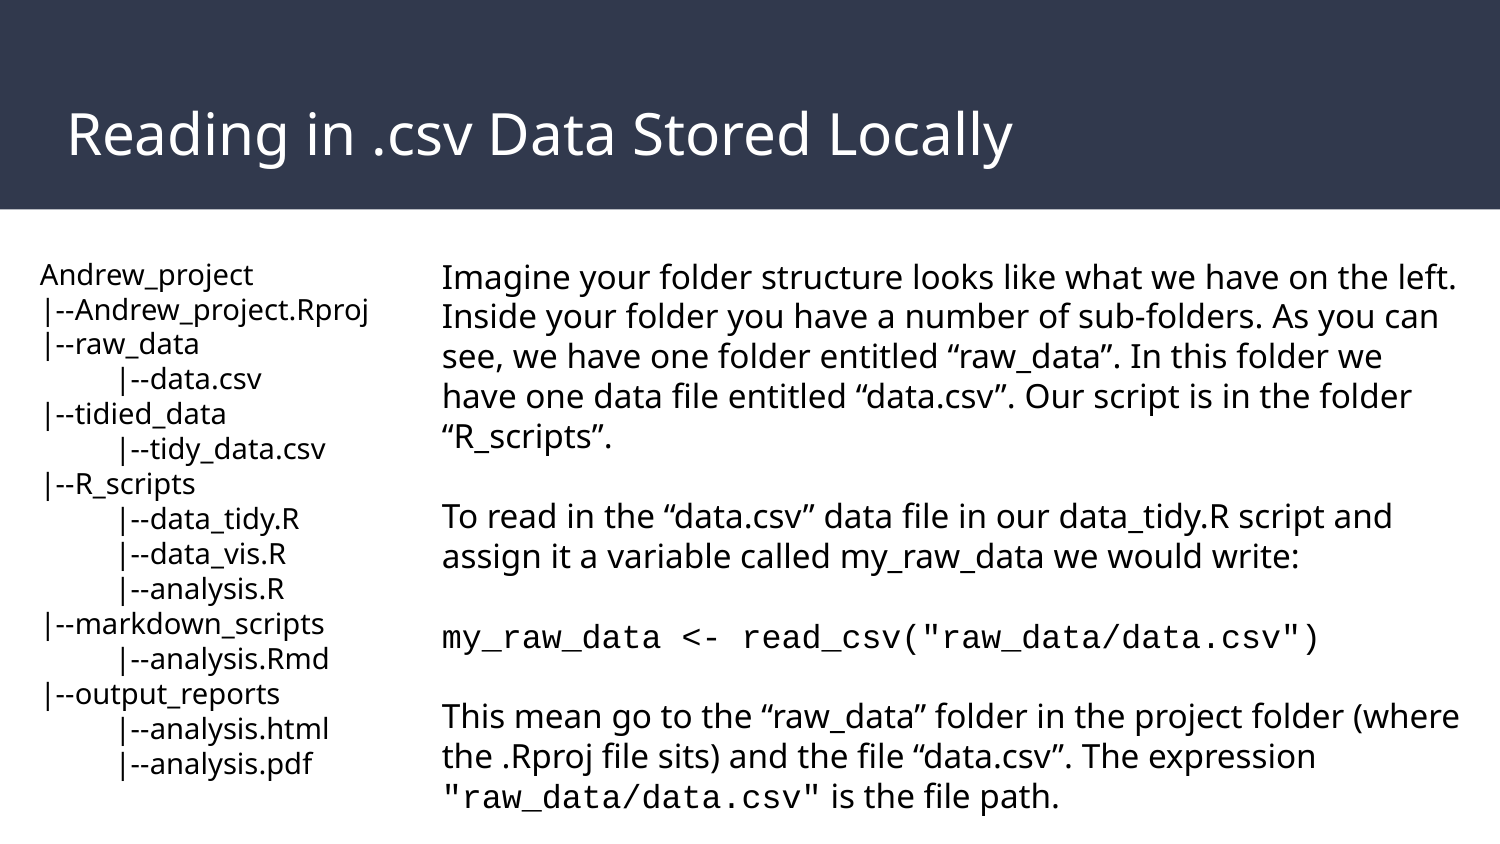

# Reading in .csv Data Stored Locally
Andrew_project
|--Andrew_project.Rproj
|--raw_data
 	|--data.csv
|--tidied_data
 	|--tidy_data.csv
|--R_scripts
 	|--data_tidy.R
 	|--data_vis.R
 	|--analysis.R
|--markdown_scripts
 	|--analysis.Rmd
|--output_reports
 	|--analysis.html
 	|--analysis.pdf
Imagine your folder structure looks like what we have on the left. Inside your folder you have a number of sub-folders. As you can see, we have one folder entitled “raw_data”. In this folder we have one data file entitled “data.csv”. Our script is in the folder “R_scripts”.
To read in the “data.csv” data file in our data_tidy.R script and assign it a variable called my_raw_data we would write:
my_raw_data <- read_csv("raw_data/data.csv")
This mean go to the “raw_data” folder in the project folder (where the .Rproj file sits) and the file “data.csv”. The expression "raw_data/data.csv" is the file path.